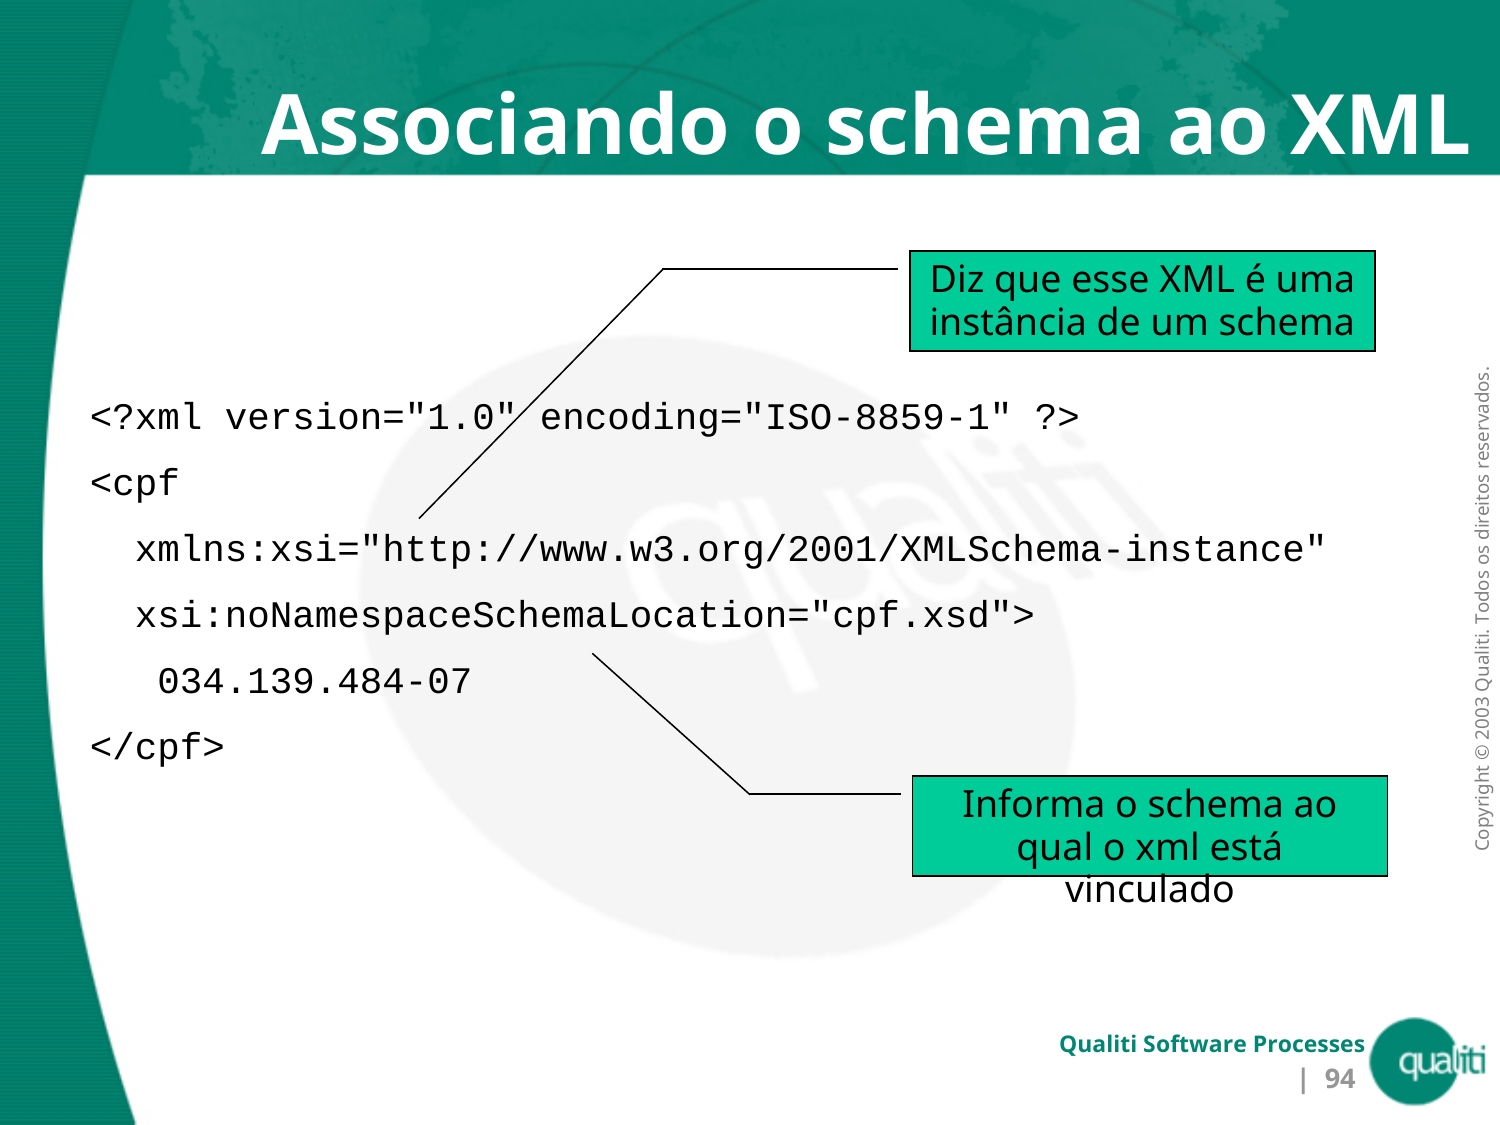

# Associando o schema ao XML
Diz que esse XML é uma instância de um schema
<?xml version="1.0" encoding="ISO-8859-1" ?>
<cpf
 xmlns:xsi="http://www.w3.org/2001/XMLSchema-instance"
 xsi:noNamespaceSchemaLocation="cpf.xsd">
 034.139.484-07
</cpf>
Informa o schema ao qual o xml está vinculado